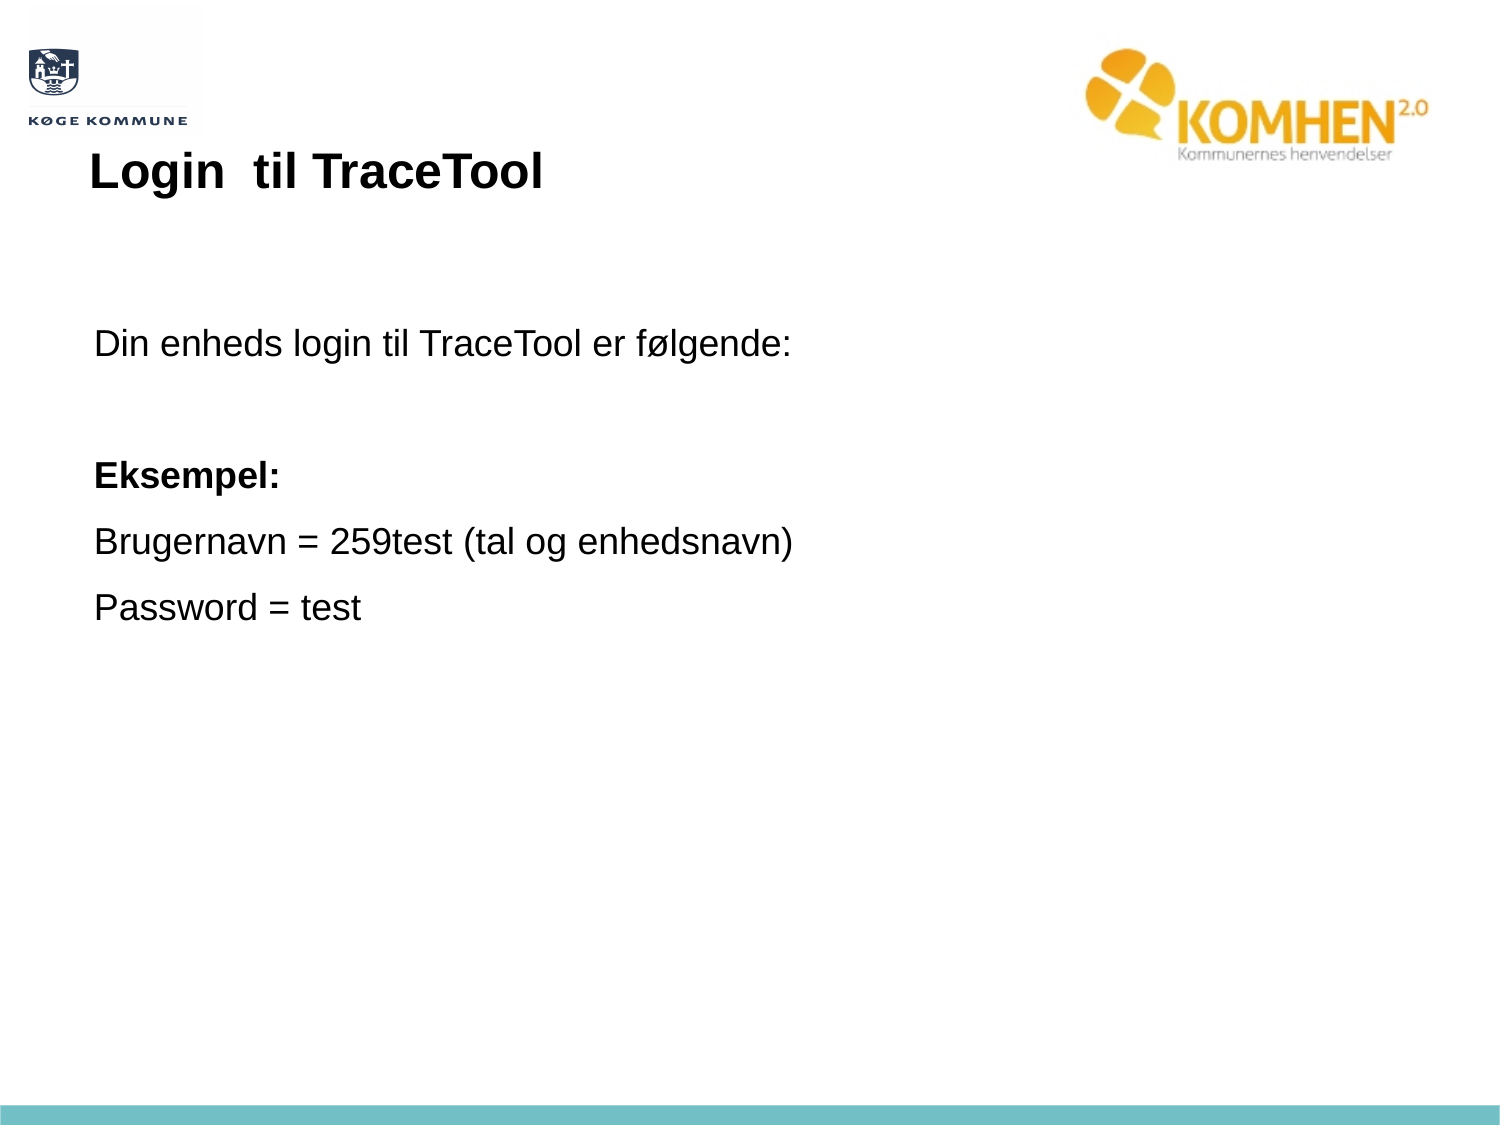

Login til TraceTool
Din enheds login til TraceTool er følgende:
Eksempel:
Brugernavn = 259test (tal og enhedsnavn)
Password = test